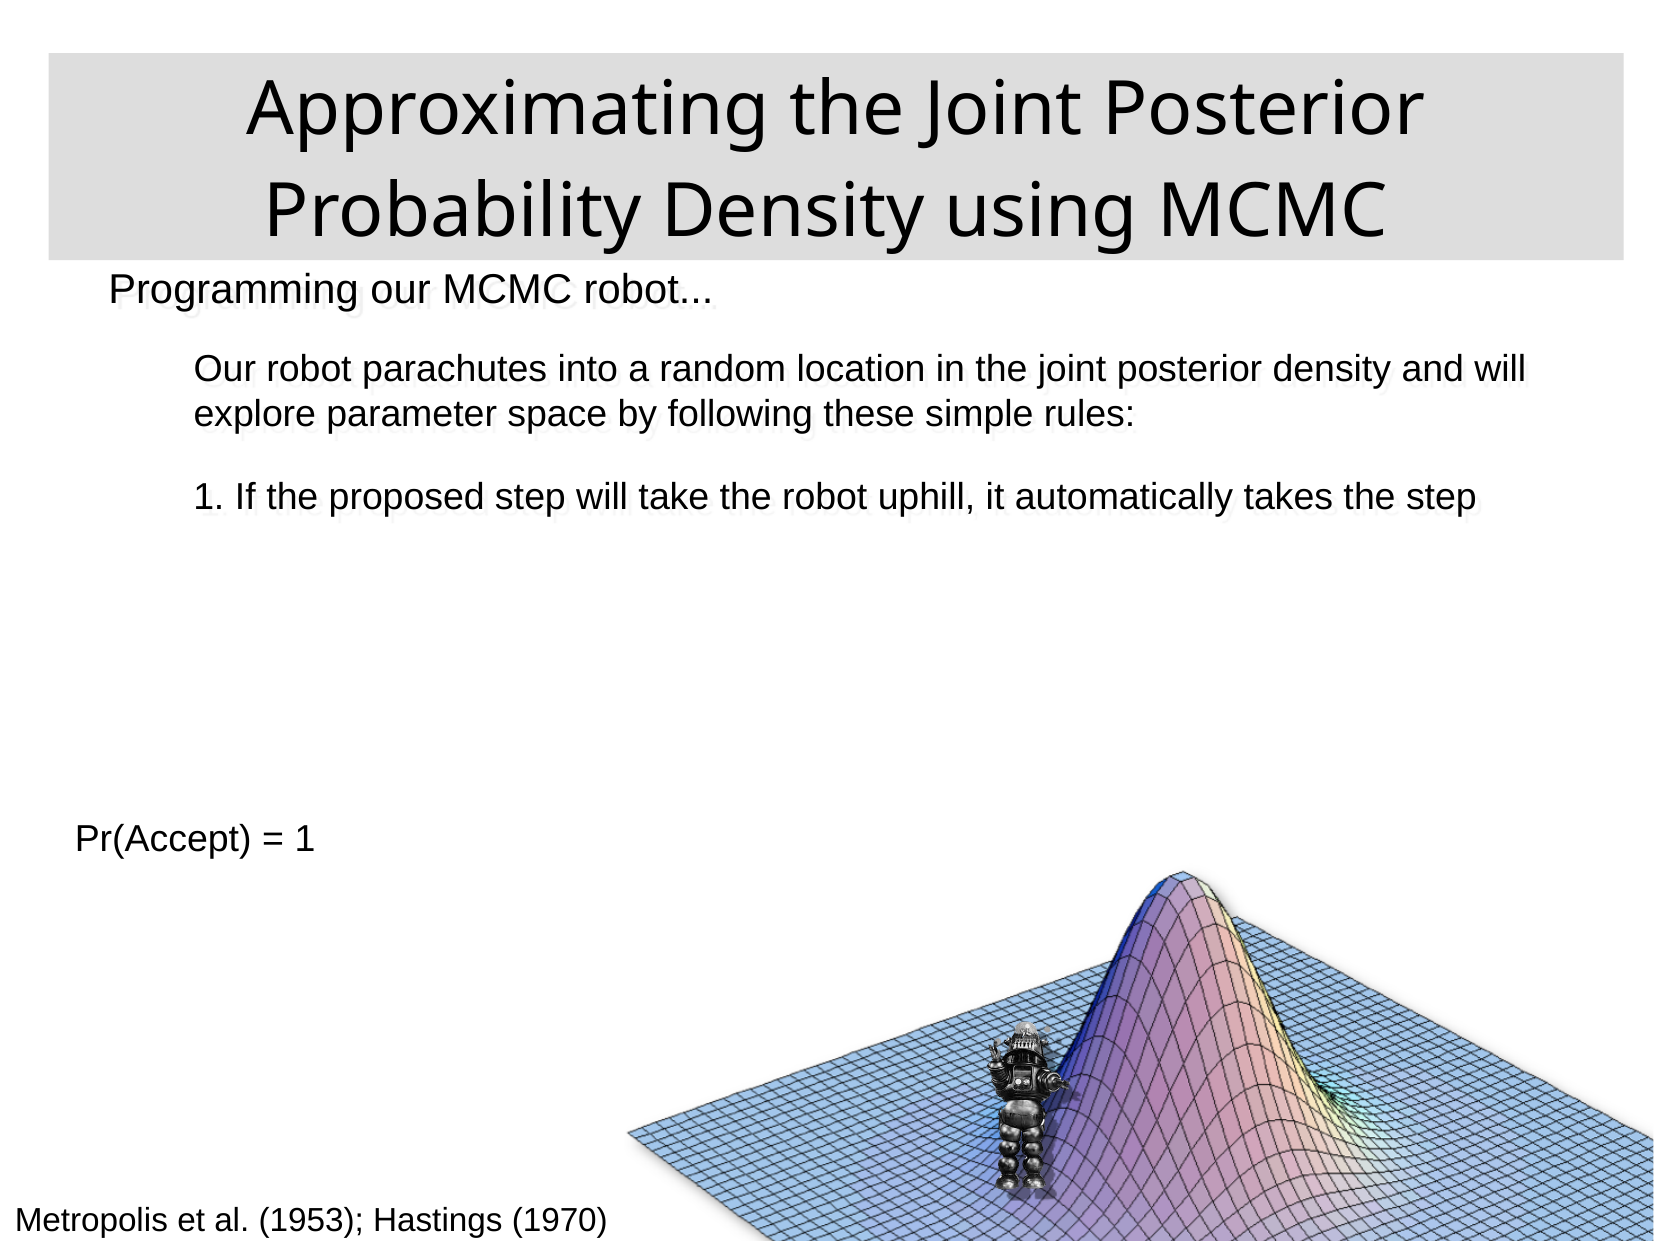

# Approximating the Joint Posterior Probability Density using MCMC
Programming our MCMC robot...
Our robot parachutes into a random location in the joint posterior density and will explore parameter space by following these simple rules:
1. If the proposed step will take the robot uphill, it automatically takes the step
Pr(Accept) = 1
Metropolis et al. (1953); Hastings (1970)
Metropolis et al. (1953); Hastings (1970)